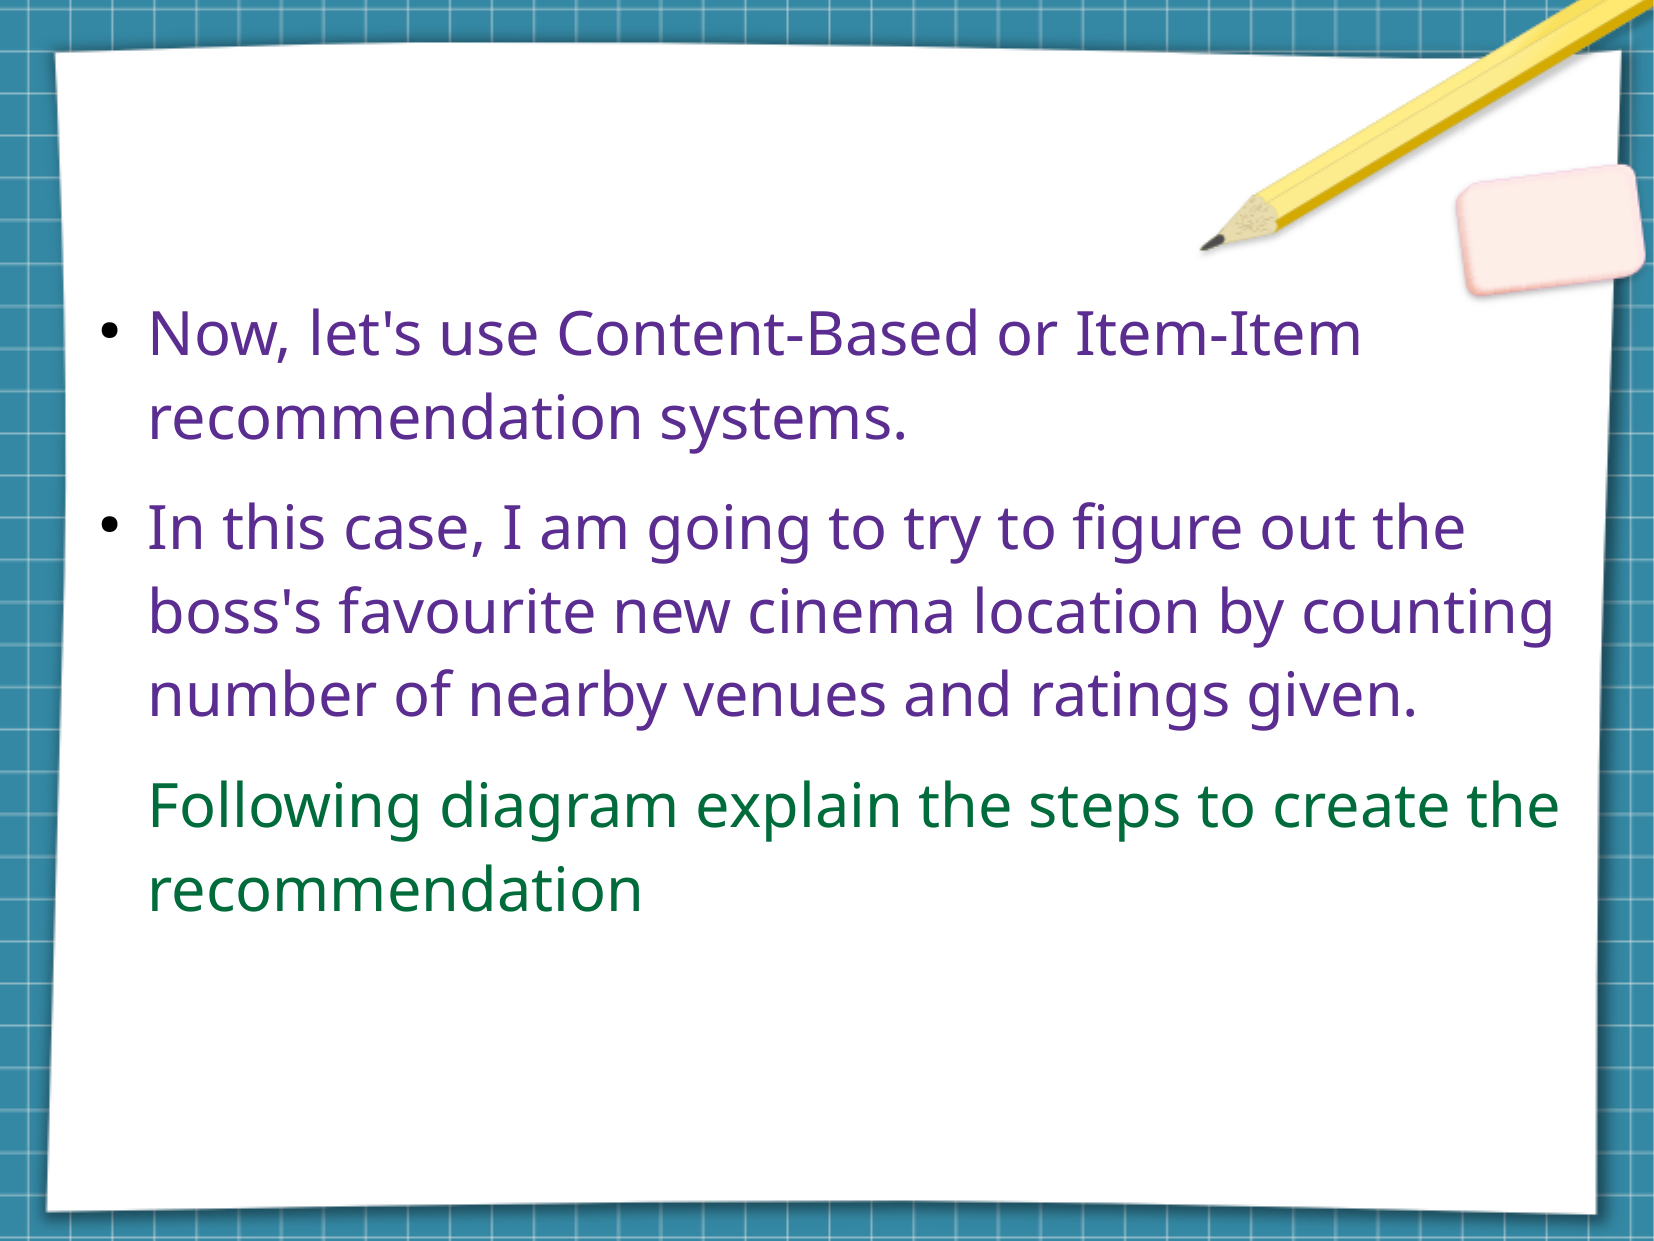

# Now, let's use Content-Based or Item-Item recommendation systems.
In this case, I am going to try to figure out the boss's favourite new cinema location by counting number of nearby venues and ratings given.
Following diagram explain the steps to create the recommendation